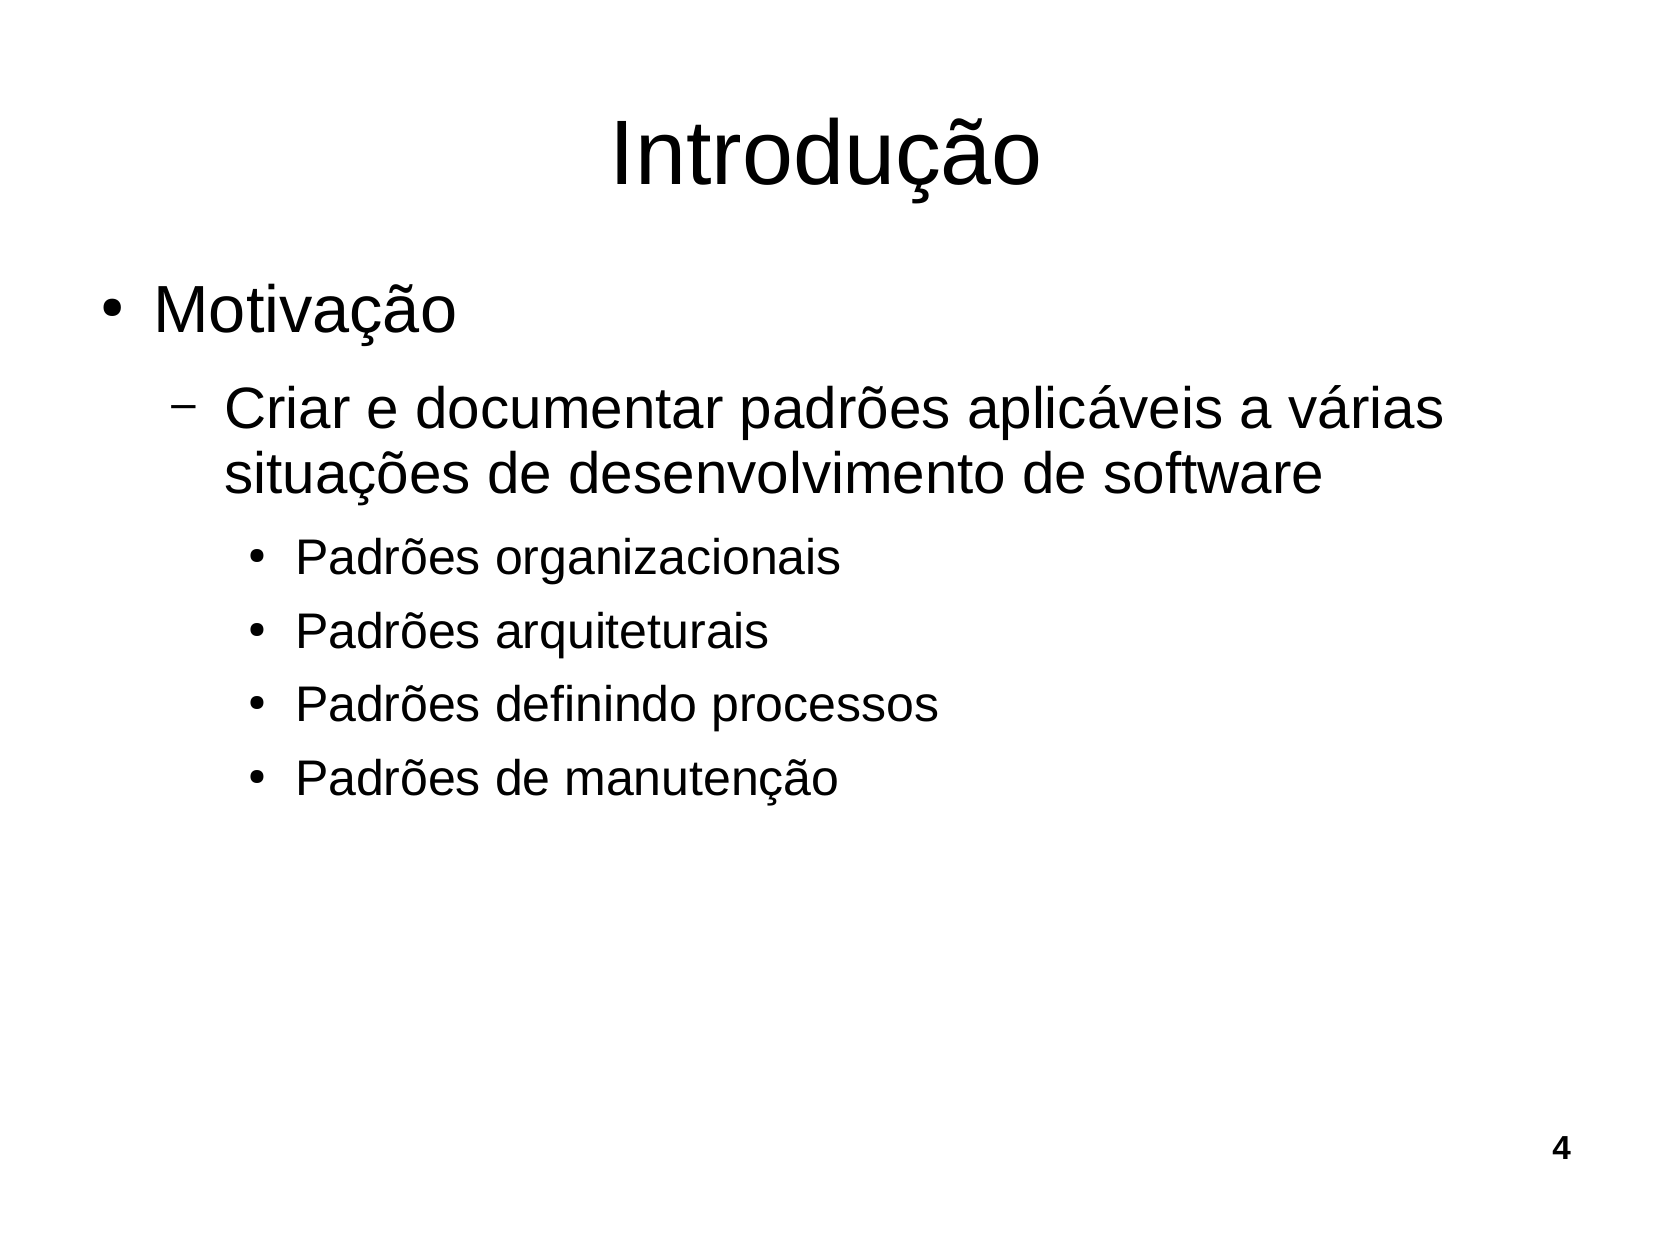

# Introdução
Motivação
Criar e documentar padrões aplicáveis a várias situações de desenvolvimento de software
Padrões organizacionais
Padrões arquiteturais
Padrões definindo processos
Padrões de manutenção
4